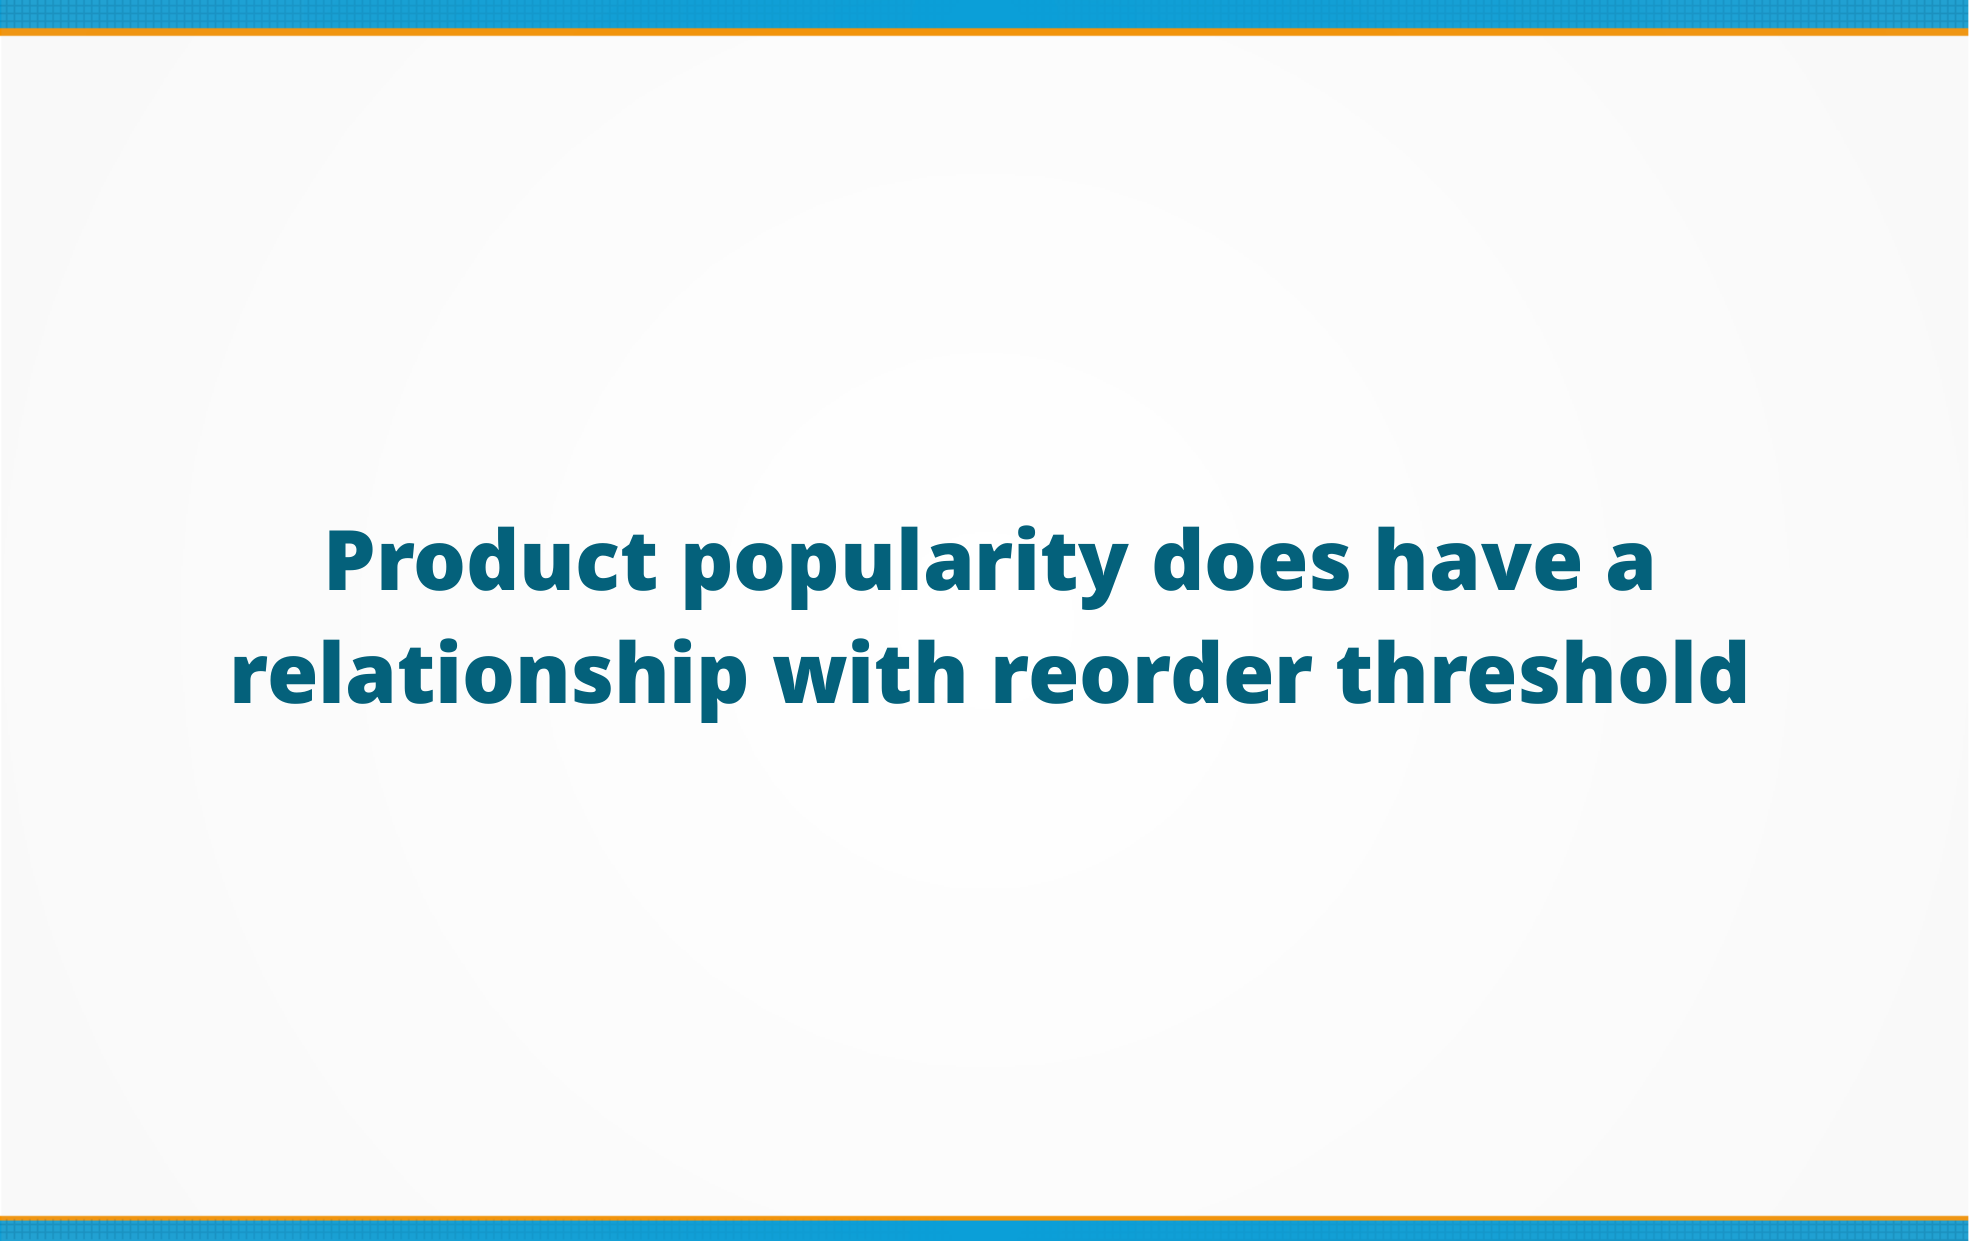

# Product popularity does have a relationship with reorder threshold